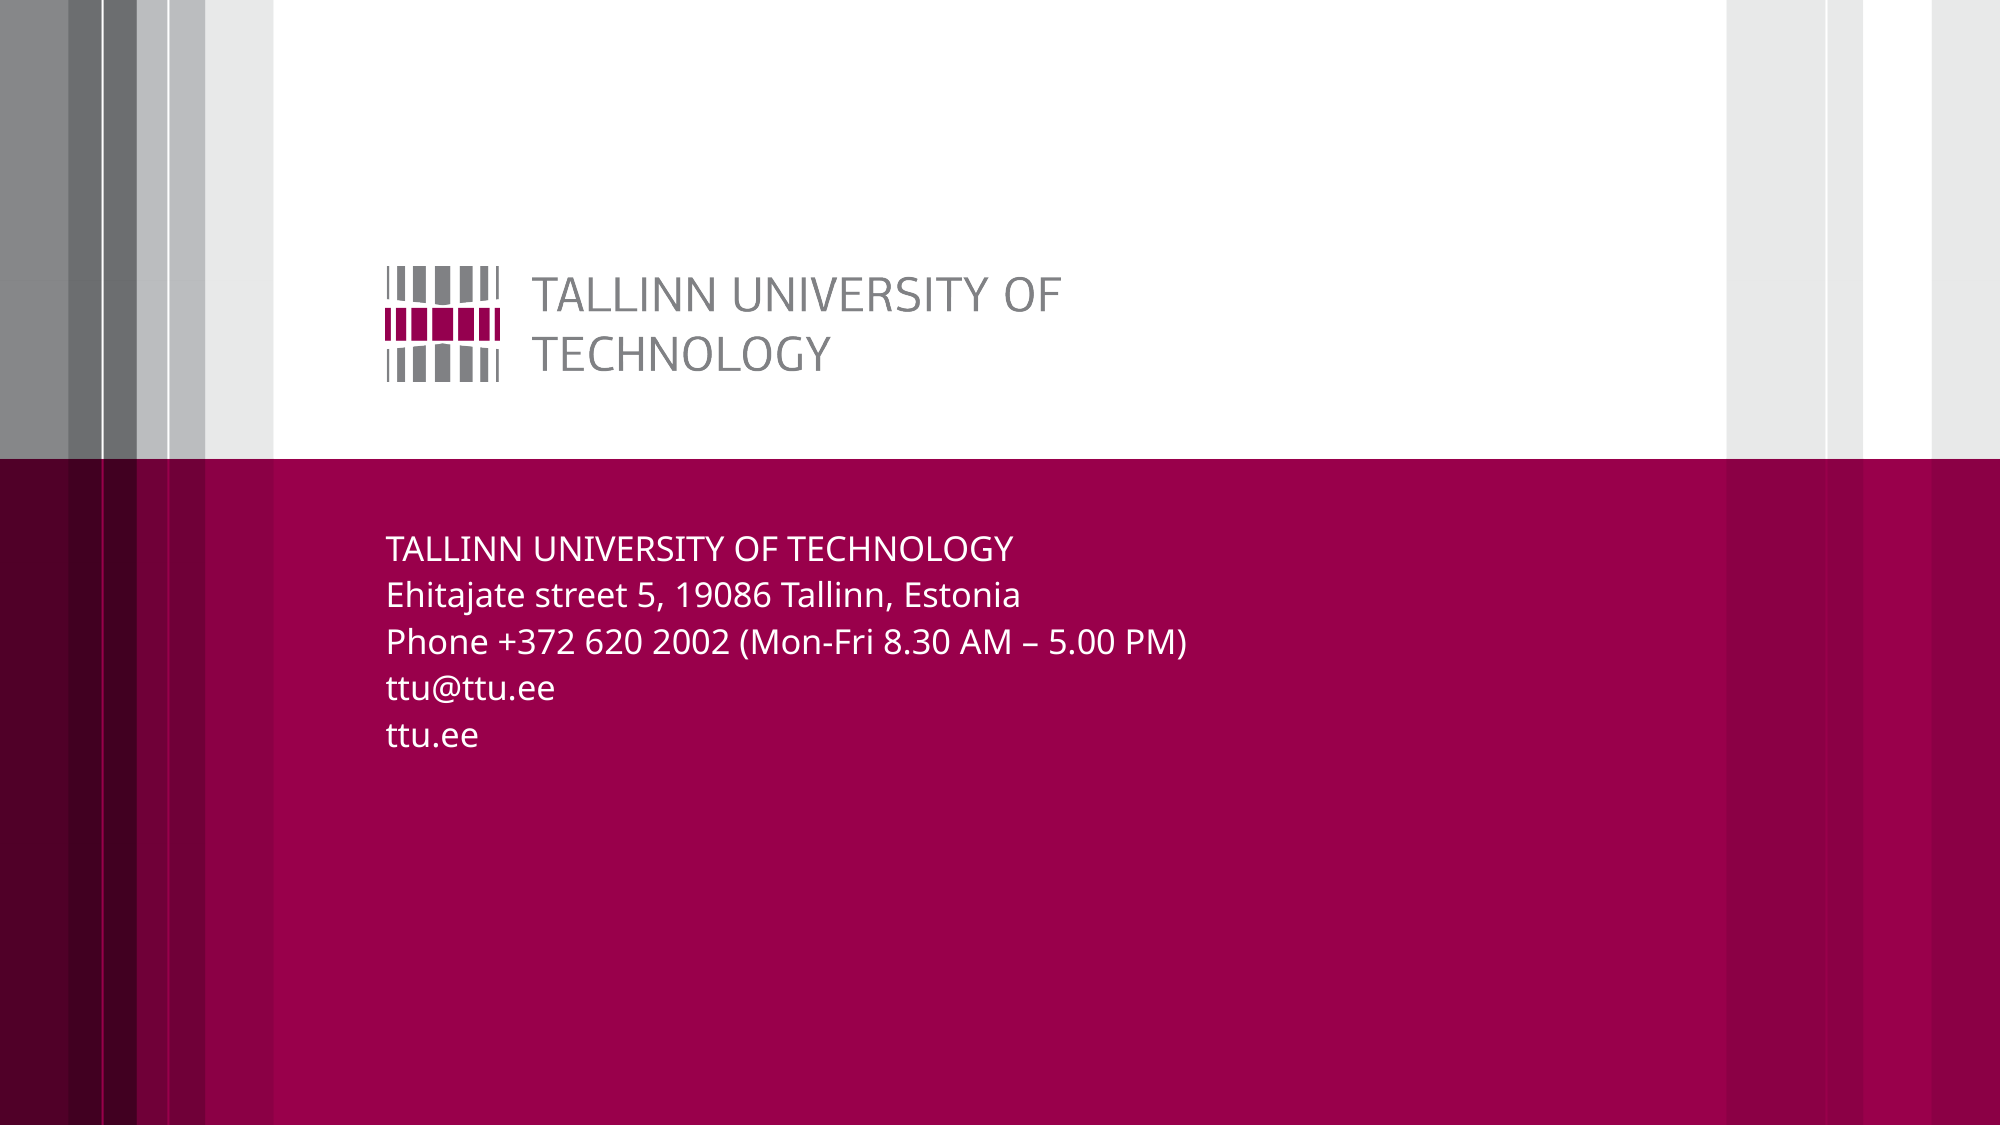

# TALLINN UNIVERSITY OF TECHNOLOGY
Ehitajate street 5, 19086 Tallinn, Estonia
Phone +372 620 2002 (Mon-Fri 8.30 AM – 5.00 PM)
ttu@ttu.ee
ttu.ee